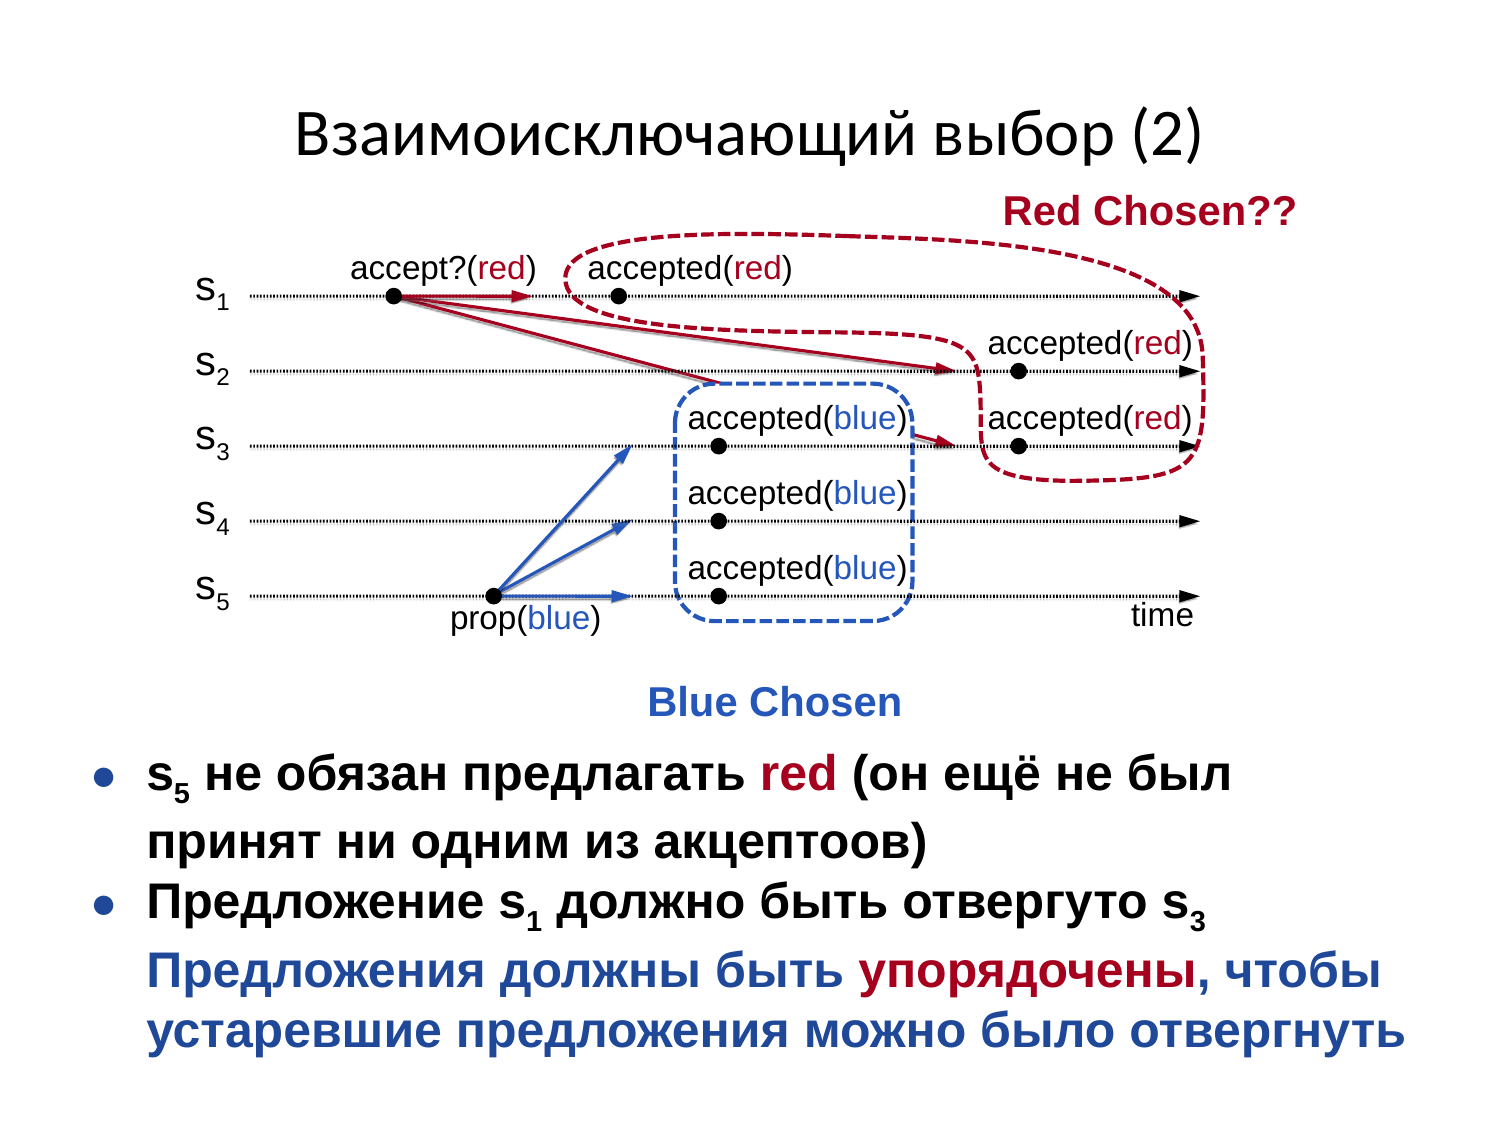

Взаимоисключающий выбор (2)
Red Chosen??
accept?(red)
accepted(red)
s1
accepted(red)
s2
accepted(blue)
accepted(red)
s3
accepted(blue)
s4
accepted(blue)
s5
time
prop(blue)
Blue Chosen
# s5 не обязан предлагать red (он ещё не был принят ни одним из акцептоов)
Предложение s1 должно быть отвергуто s3
Предложения должны быть упорядочены, чтобы устаревшие предложения можно было отвергнуть